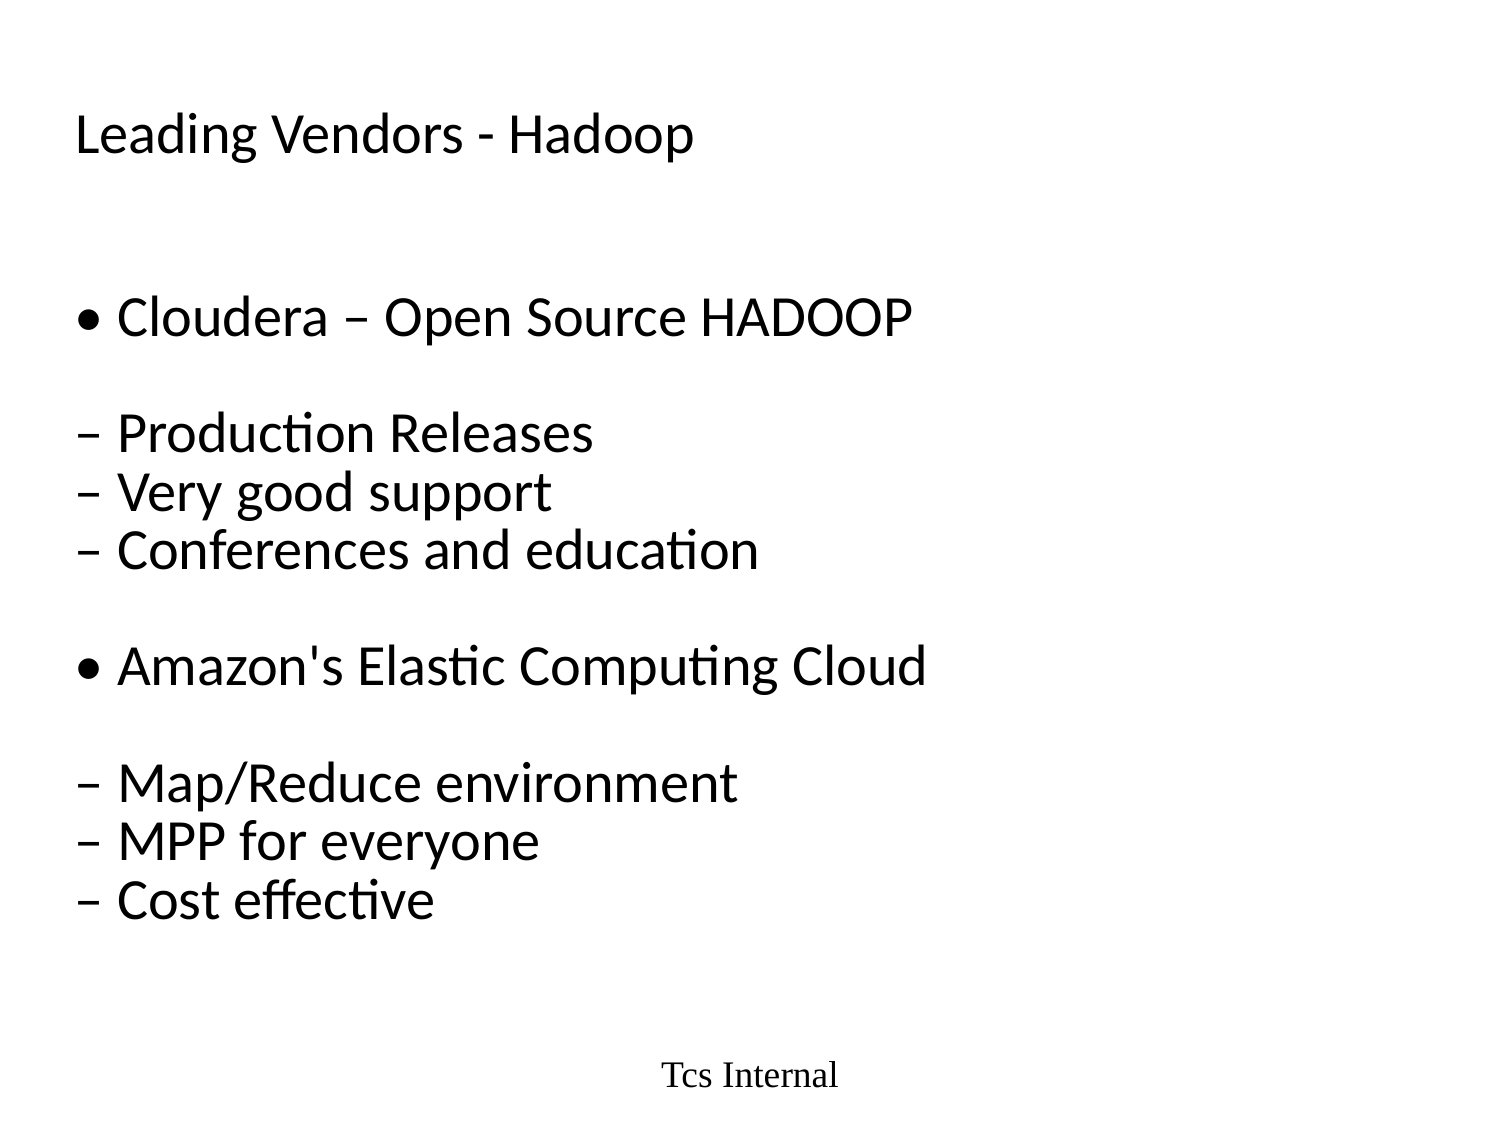

# Leading Vendors - Hadoop
• Cloudera – Open Source HADOOP
– Production Releases
– Very good support
– Conferences and education
• Amazon's Elastic Computing Cloud
– Map/Reduce environment
– MPP for everyone
– Cost effective